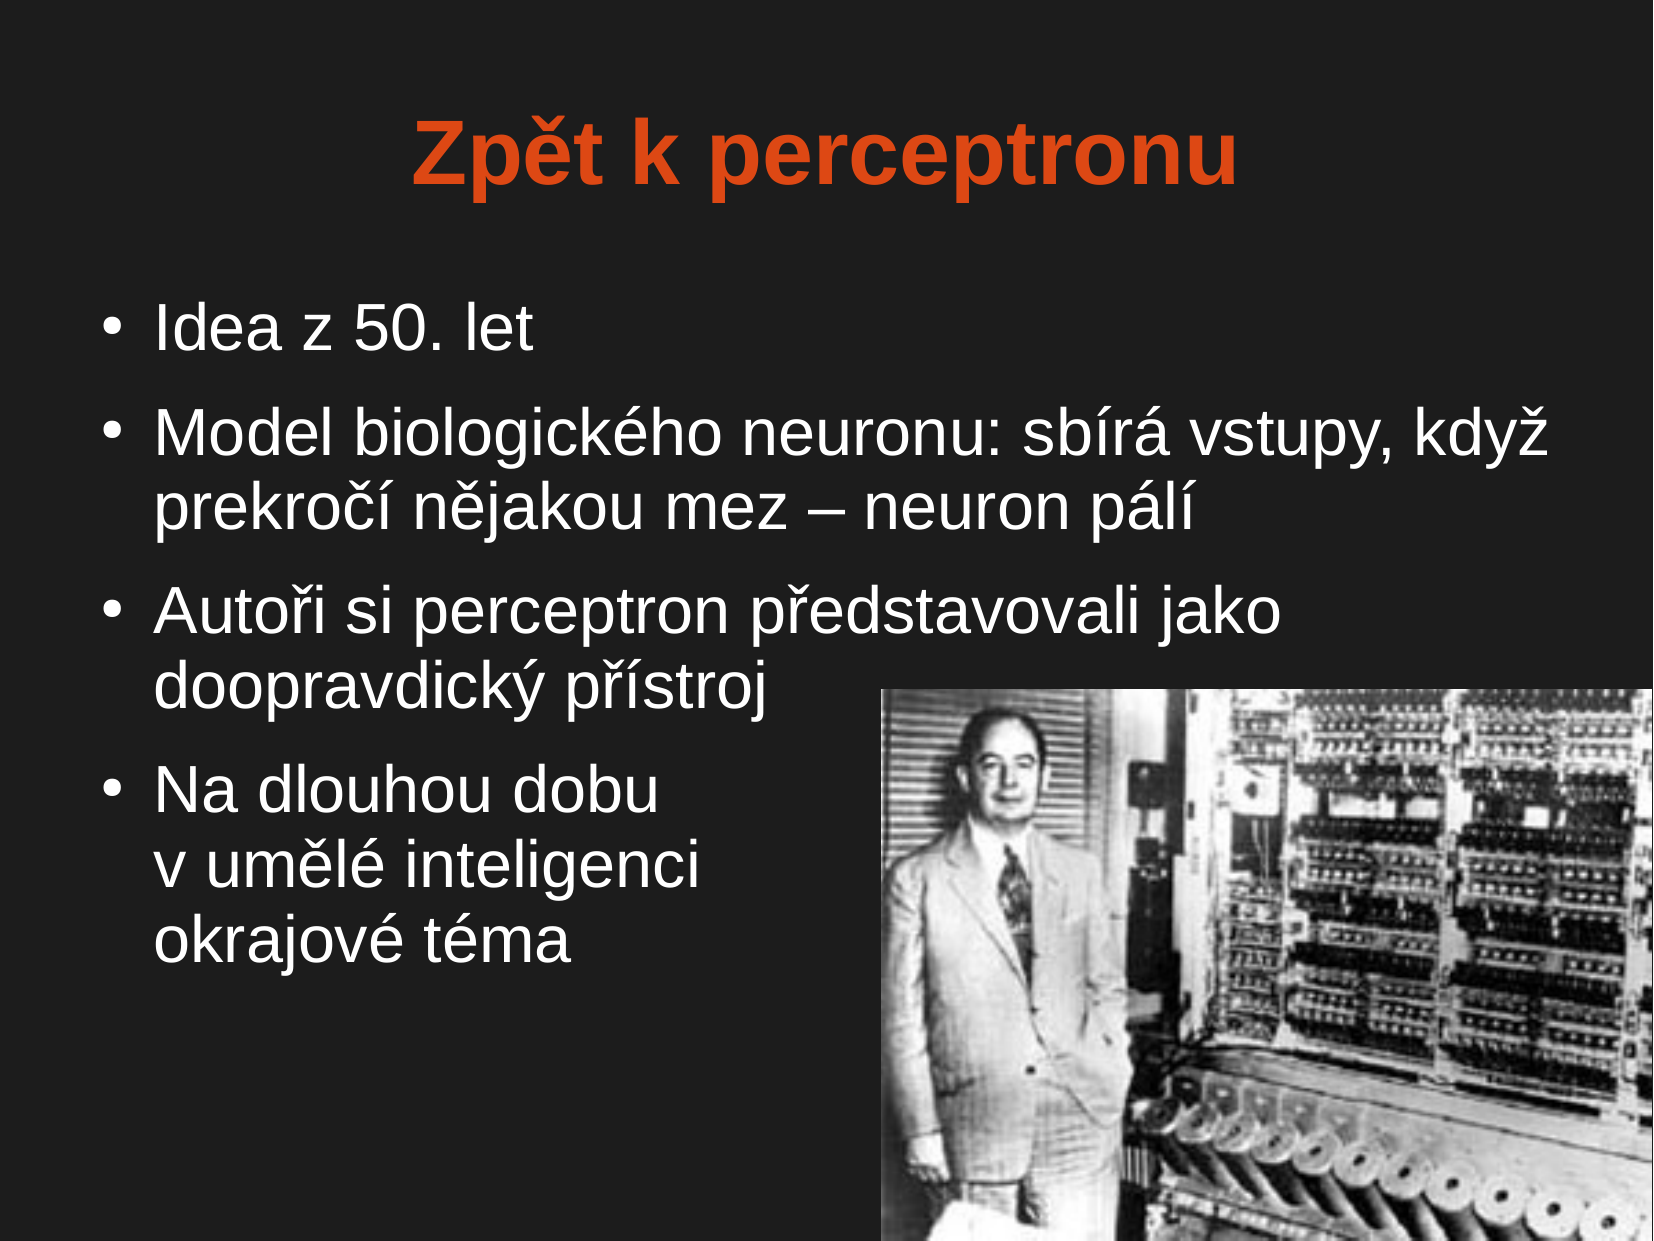

# Zpět k perceptronu
Idea z 50. let
Model biologického neuronu: sbírá vstupy, když prekročí nějakou mez – neuron pálí
Autoři si perceptron představovali jako doopravdický přístroj
Na dlouhou dobu
v umělé inteligenci
okrajové téma